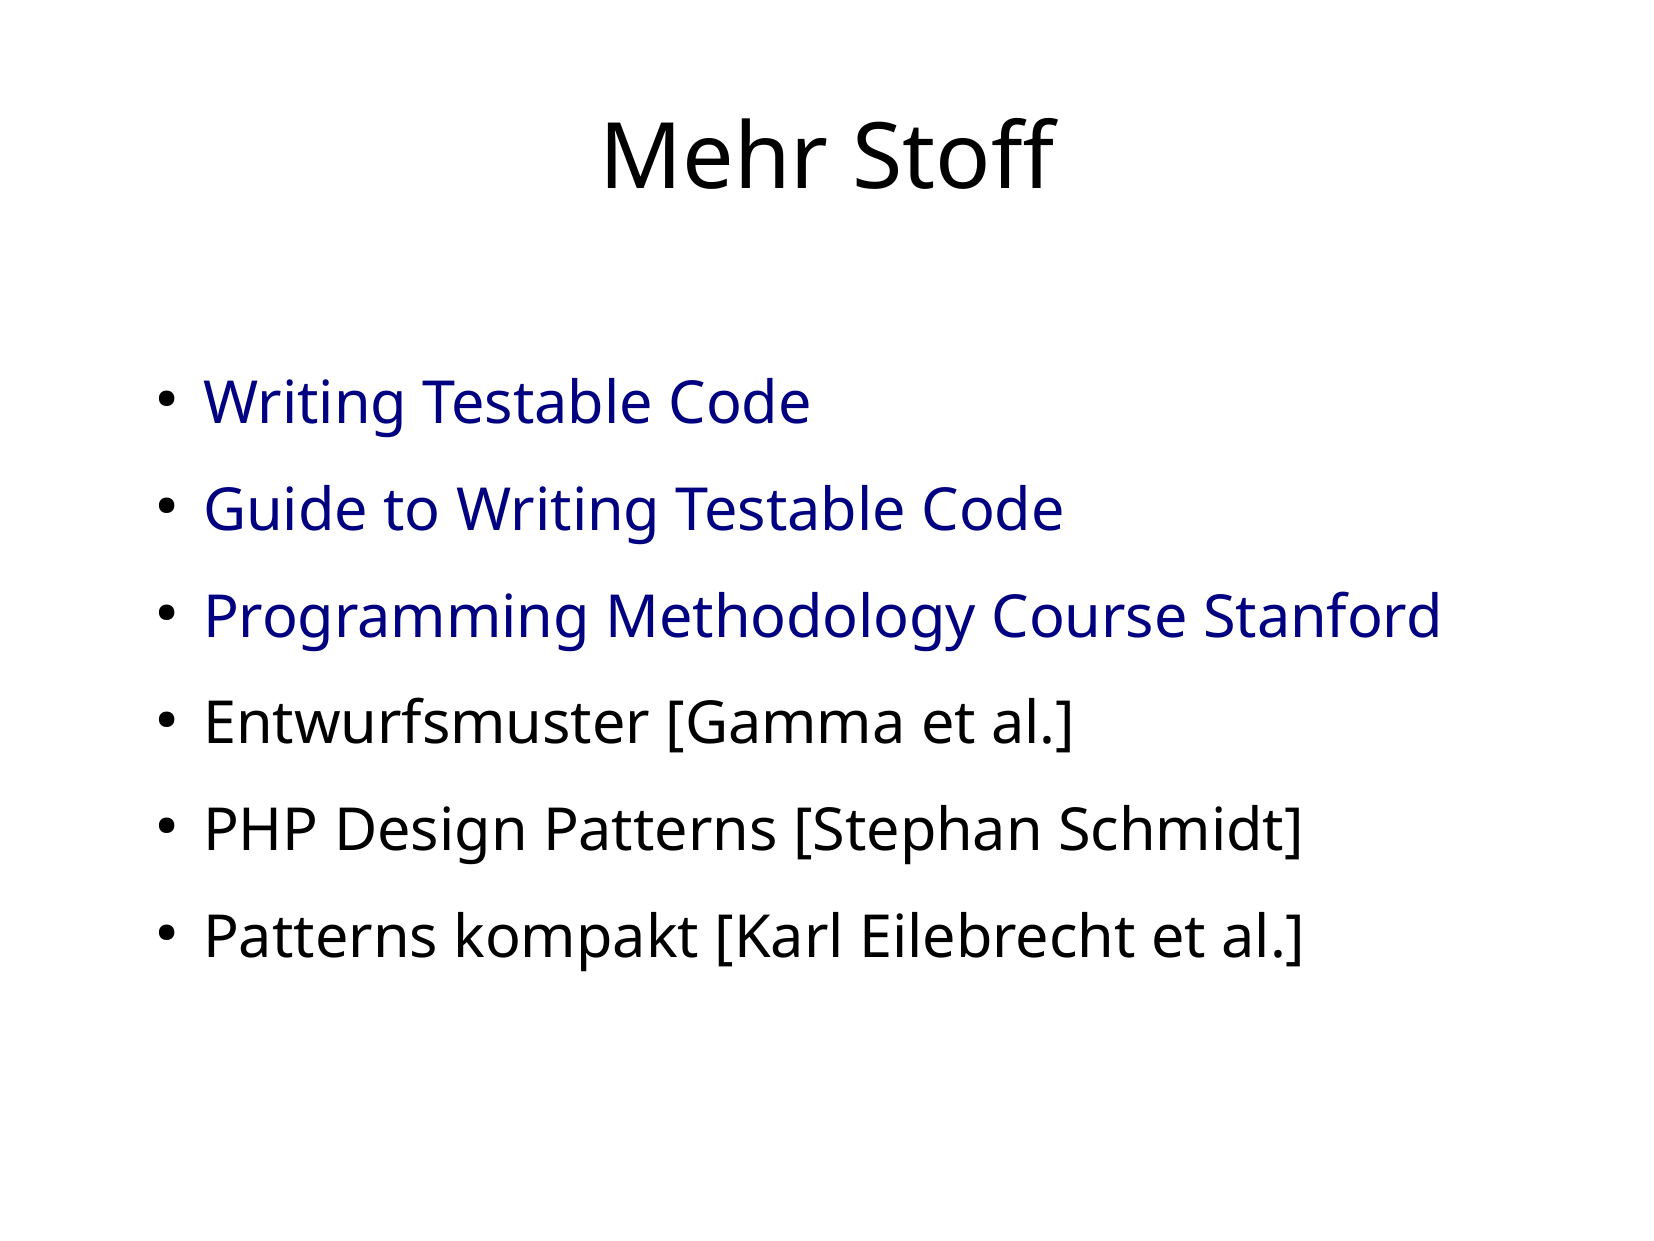

# Mehr Stoff
Writing Testable Code
Guide to Writing Testable Code
Programming Methodology Course Stanford
Entwurfsmuster [Gamma et al.]
PHP Design Patterns [Stephan Schmidt]
Patterns kompakt [Karl Eilebrecht et al.]